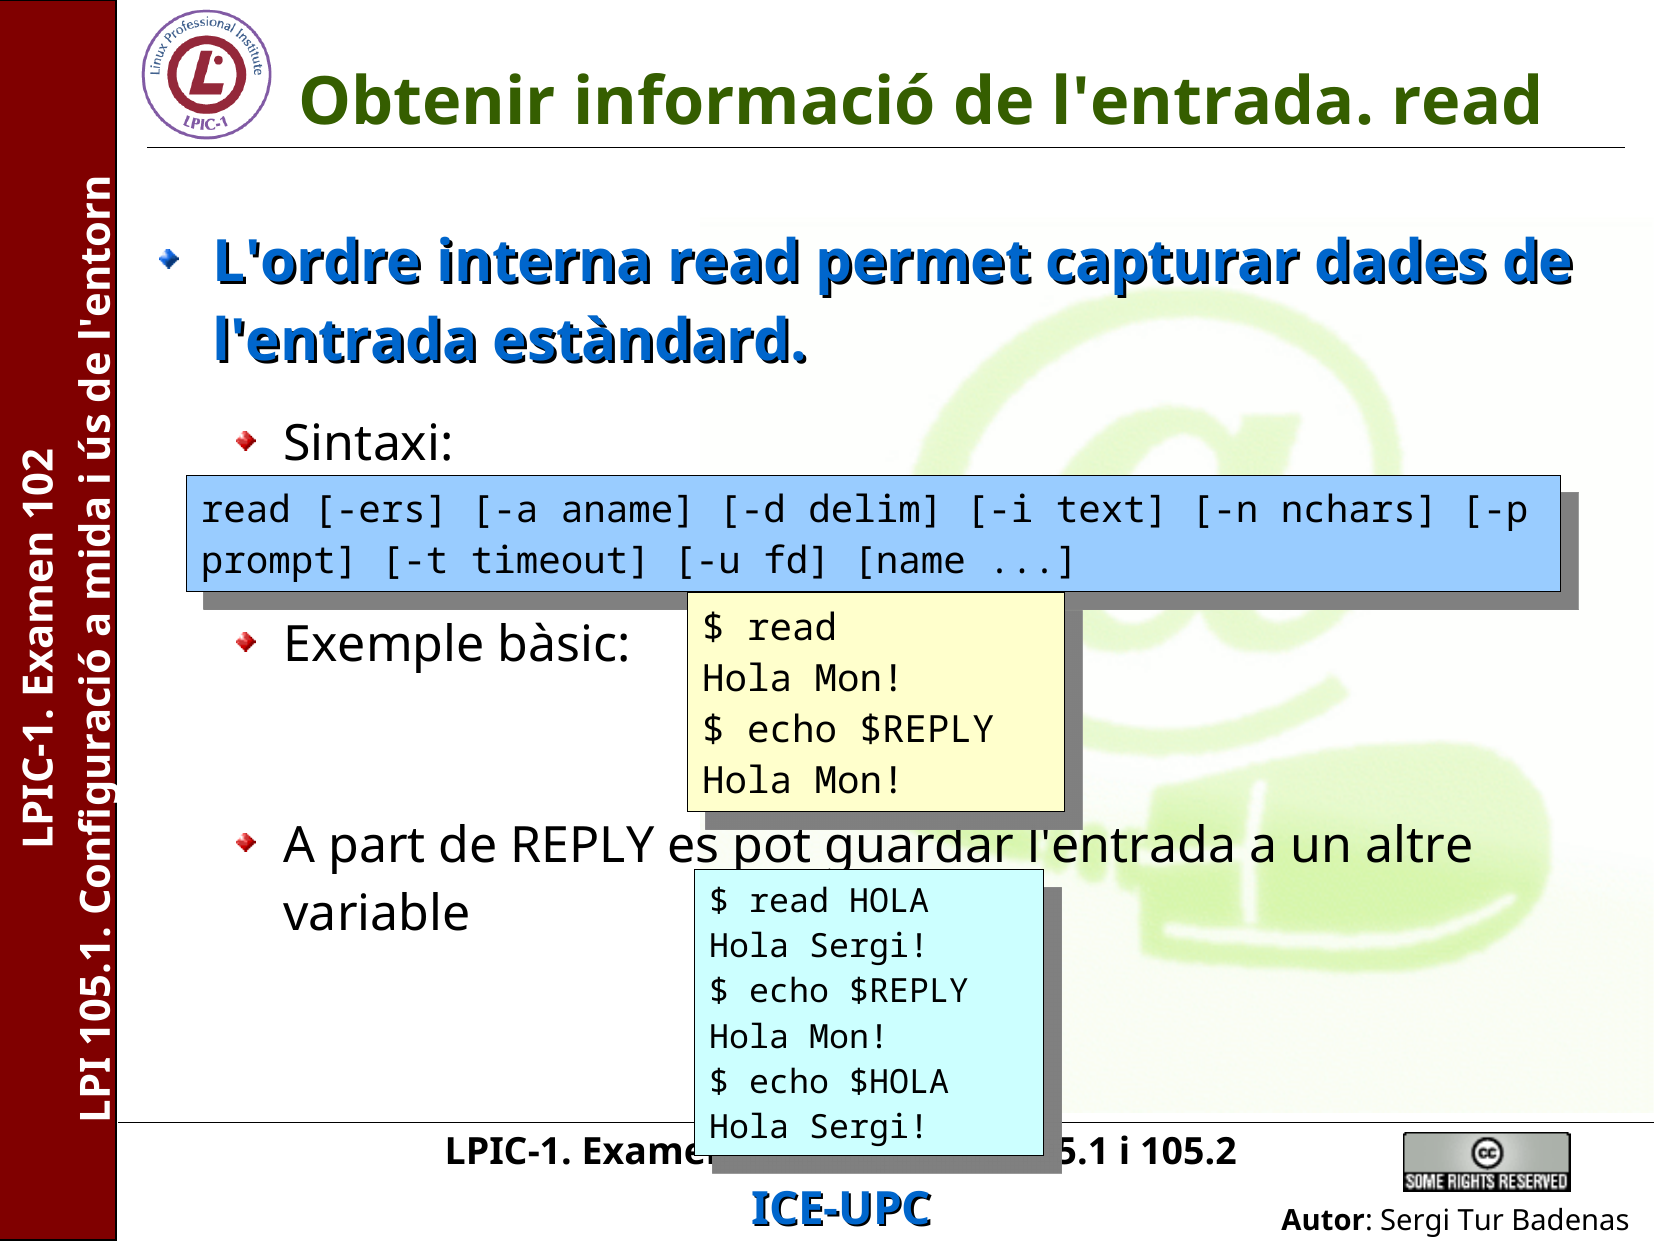

# Obtenir informació de l'entrada. read
L'ordre interna read permet capturar dades de l'entrada estàndard.
Sintaxi:
Exemple bàsic:
A part de REPLY es pot guardar l'entrada a un altre variable
read [-ers] [-a aname] [-d delim] [-i text] [-n nchars] [-p prompt] [-t timeout] [-u fd] [name ...]
$ read
Hola Mon!
$ echo $REPLY
Hola Mon!
$ read HOLA
Hola Sergi!
$ echo $REPLY
Hola Mon!
$ echo $HOLA
Hola Sergi!